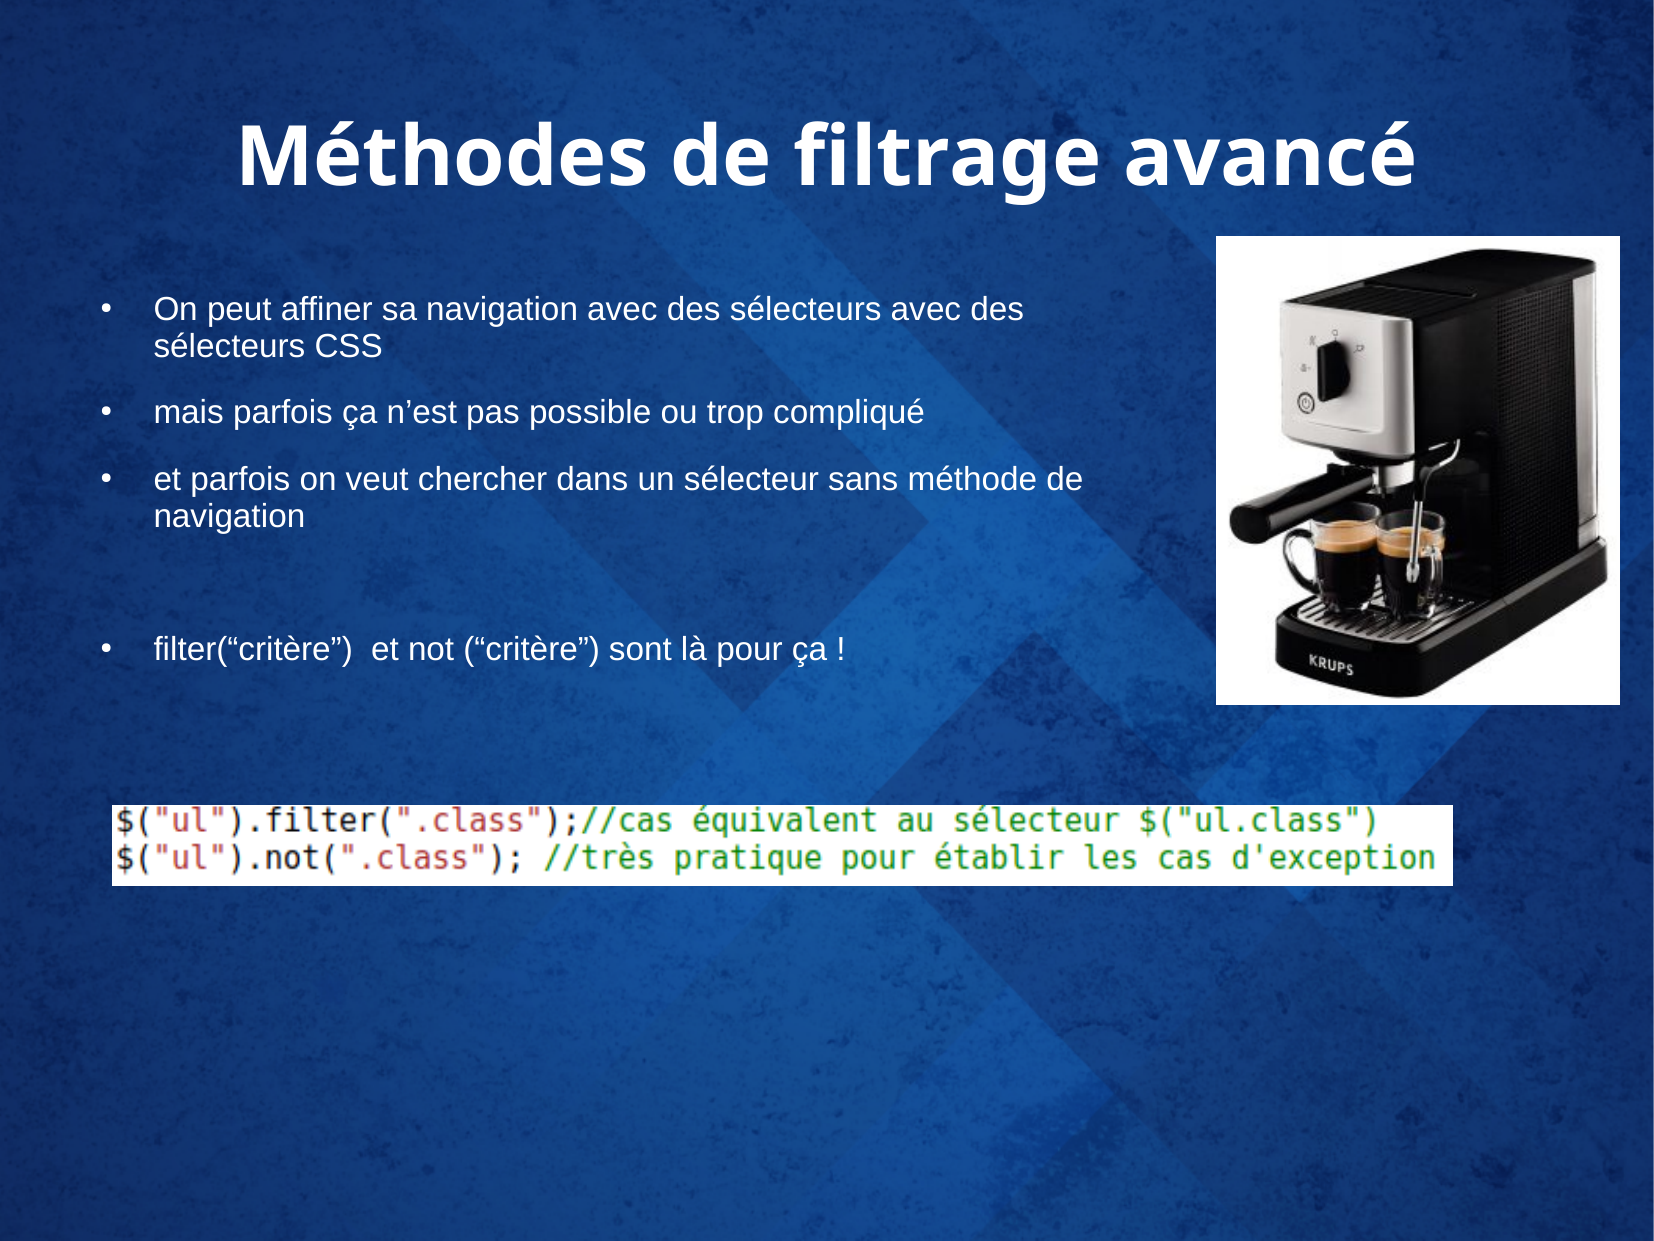

Méthodes de filtrage avancé
# On peut affiner sa navigation avec des sélecteurs avec des sélecteurs CSS
mais parfois ça n’est pas possible ou trop compliqué
et parfois on veut chercher dans un sélecteur sans méthode de navigation
filter(“critère”) et not (“critère”) sont là pour ça !